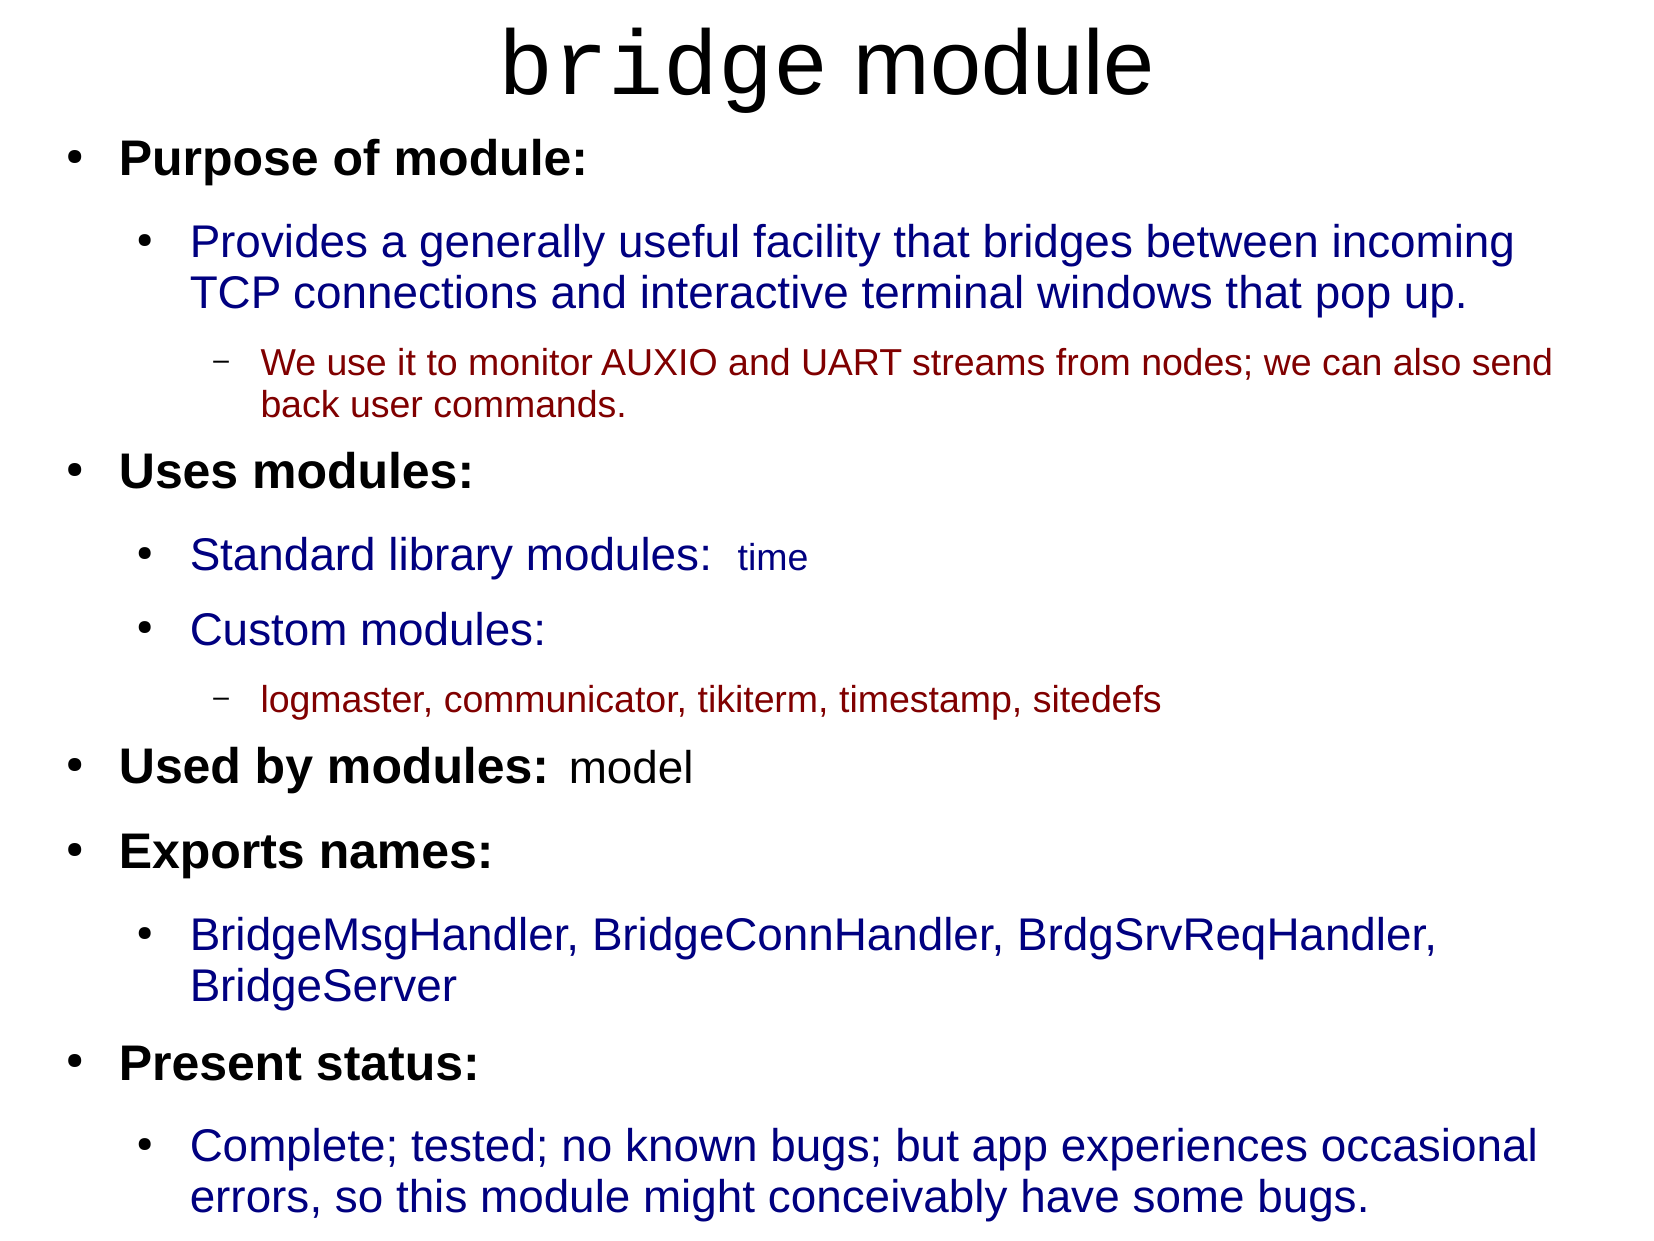

# bridge module
Purpose of module:
Provides a generally useful facility that bridges between incoming TCP connections and interactive terminal windows that pop up.
We use it to monitor AUXIO and UART streams from nodes; we can also send back user commands.
Uses modules:
Standard library modules: time
Custom modules:
logmaster, communicator, tikiterm, timestamp, sitedefs
Used by modules:	model
Exports names:
BridgeMsgHandler, BridgeConnHandler, BrdgSrvReqHandler, BridgeServer
Present status:
Complete; tested; no known bugs; but app experiences occasional errors, so this module might conceivably have some bugs.